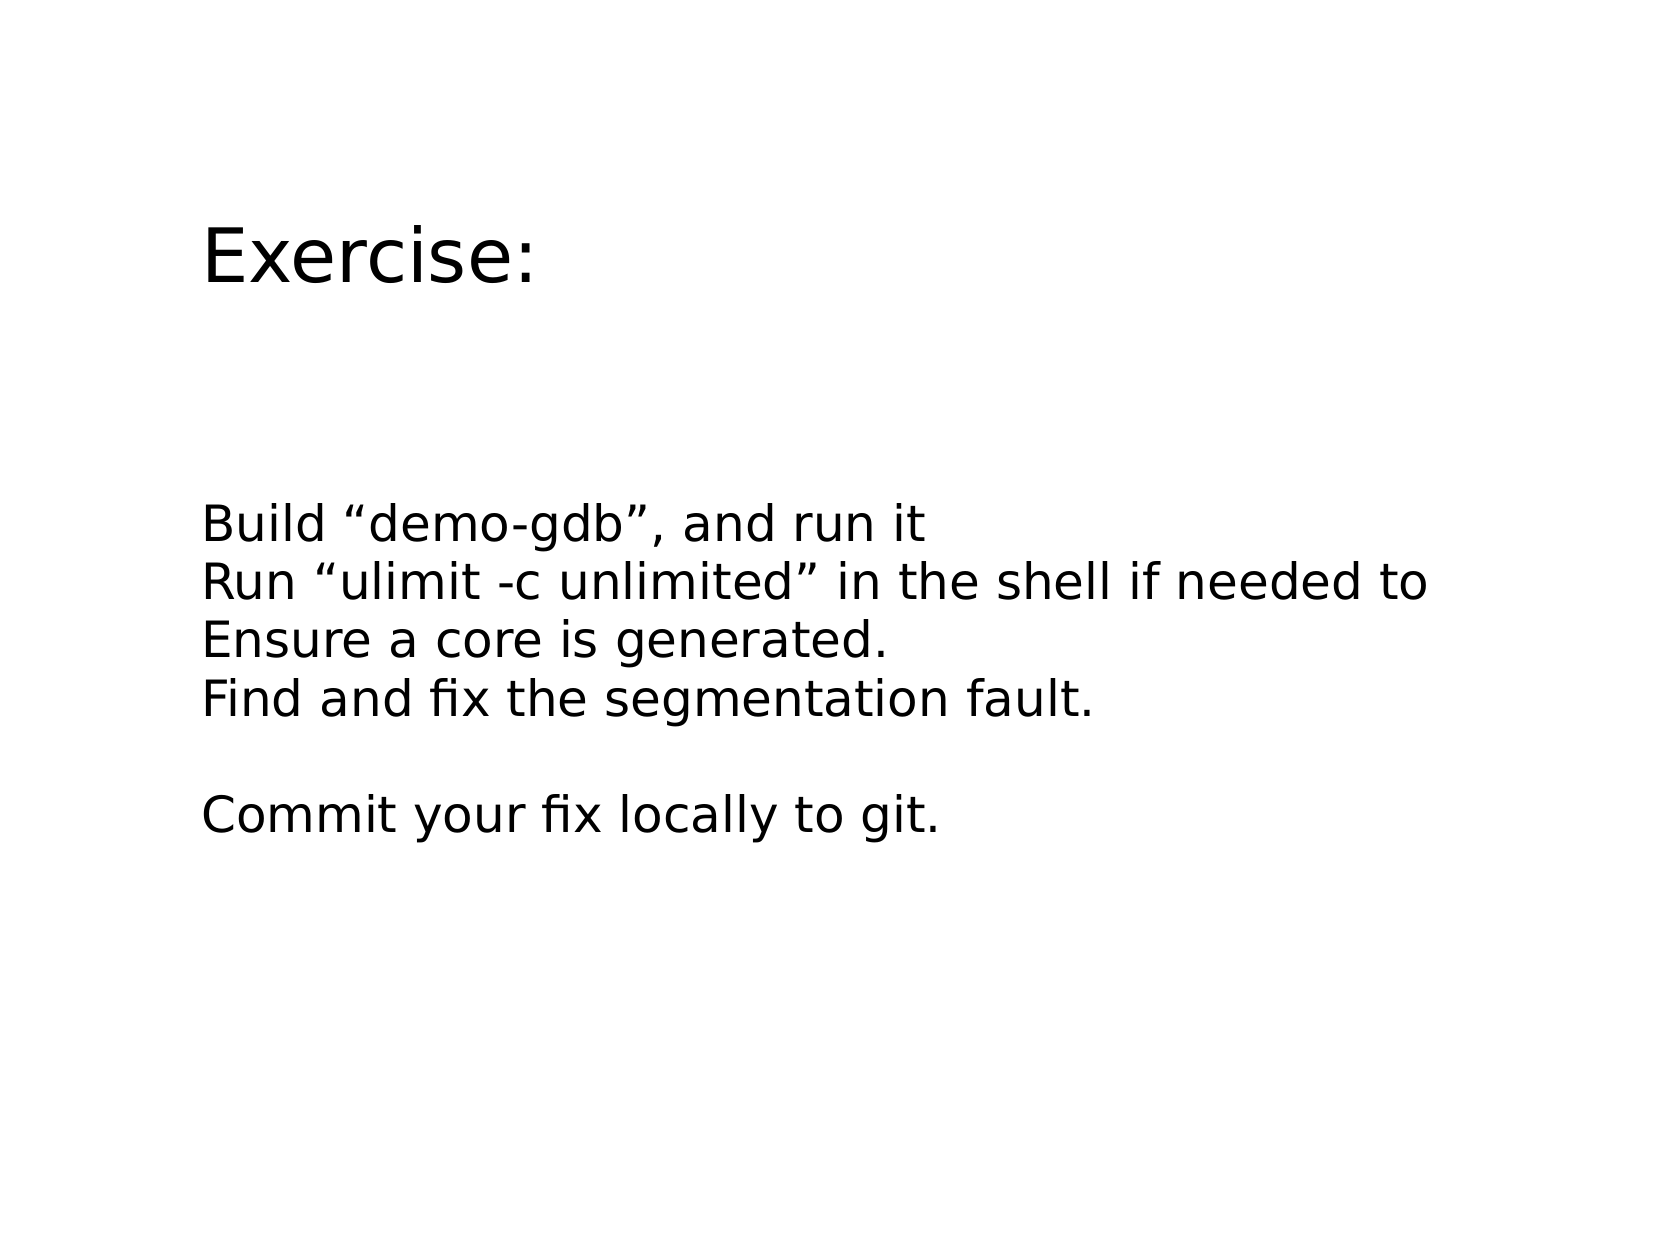

Exercise:
Build “demo-gdb”, and run it
Run “ulimit -c unlimited” in the shell if needed to
Ensure a core is generated.
Find and fix the segmentation fault.
Commit your fix locally to git.